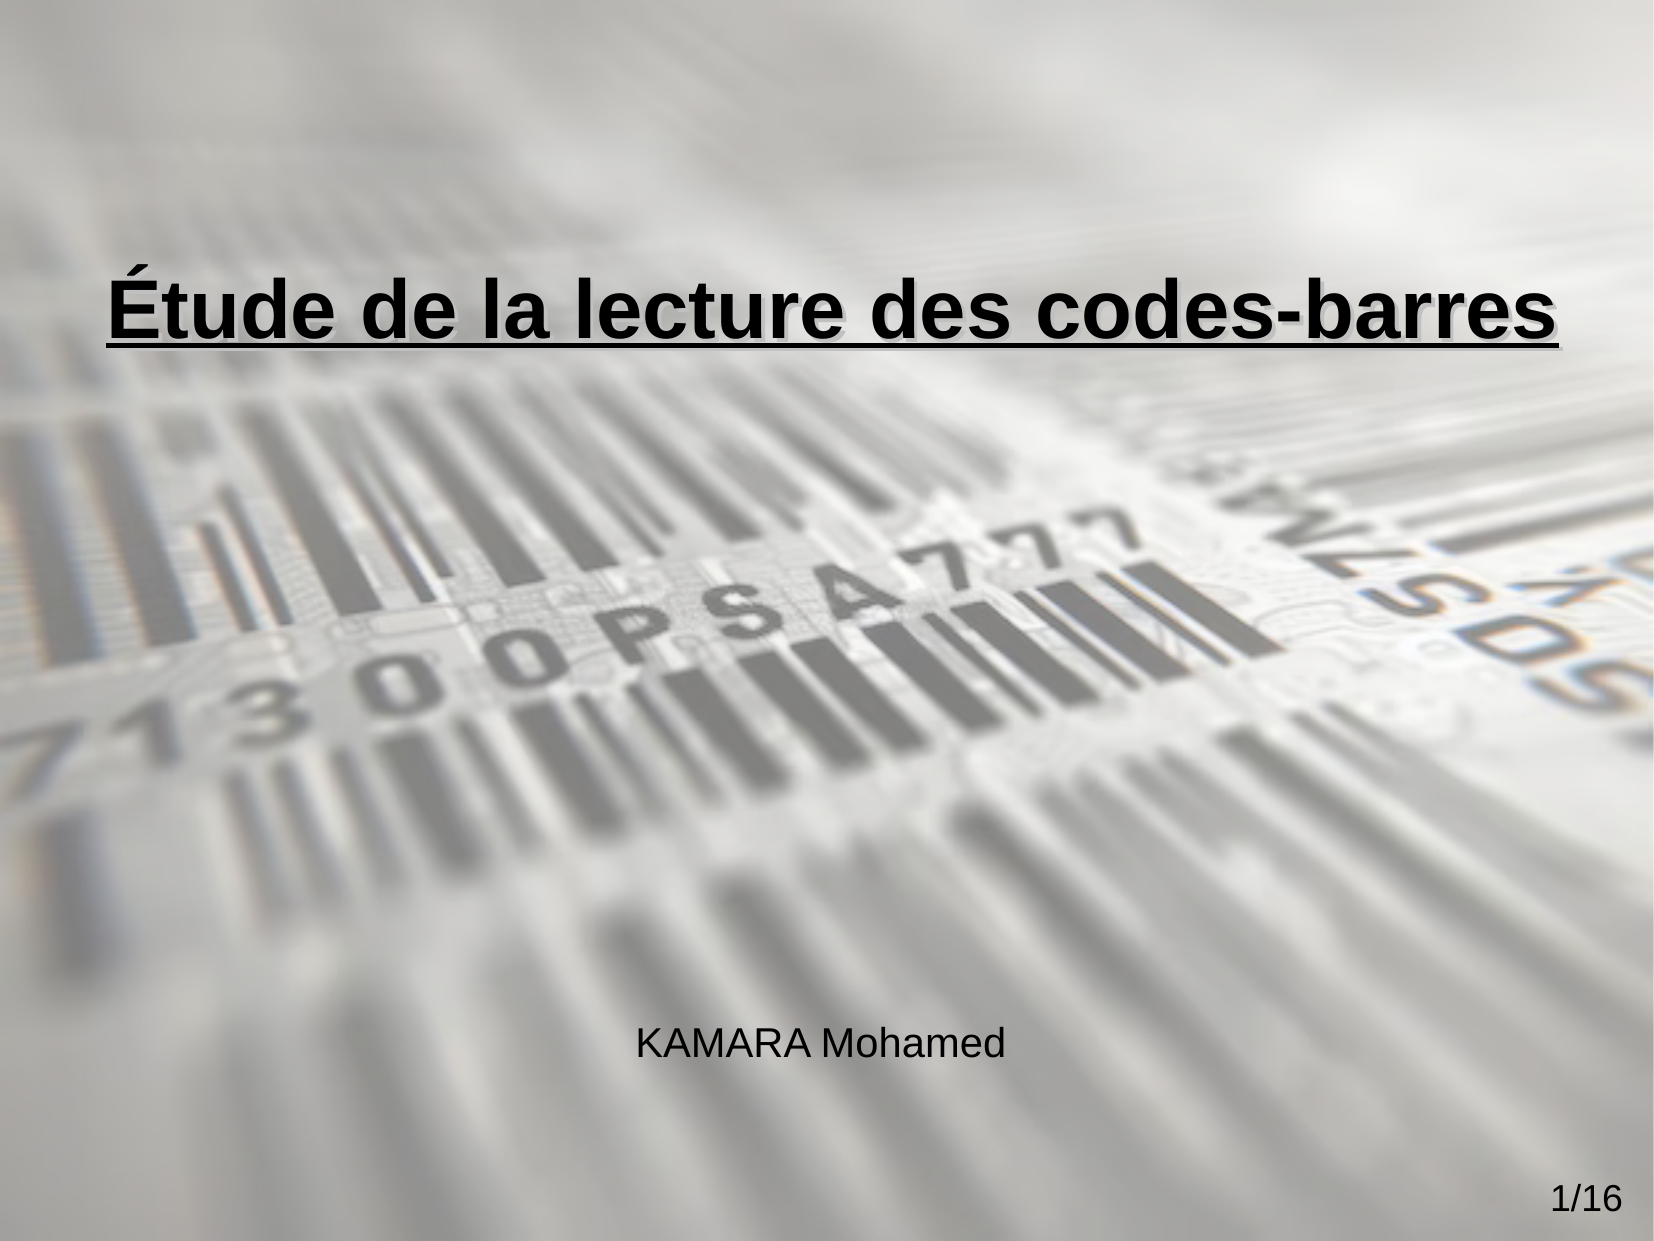

# Étude de la lecture des codes-barres
KAMARA Mohamed